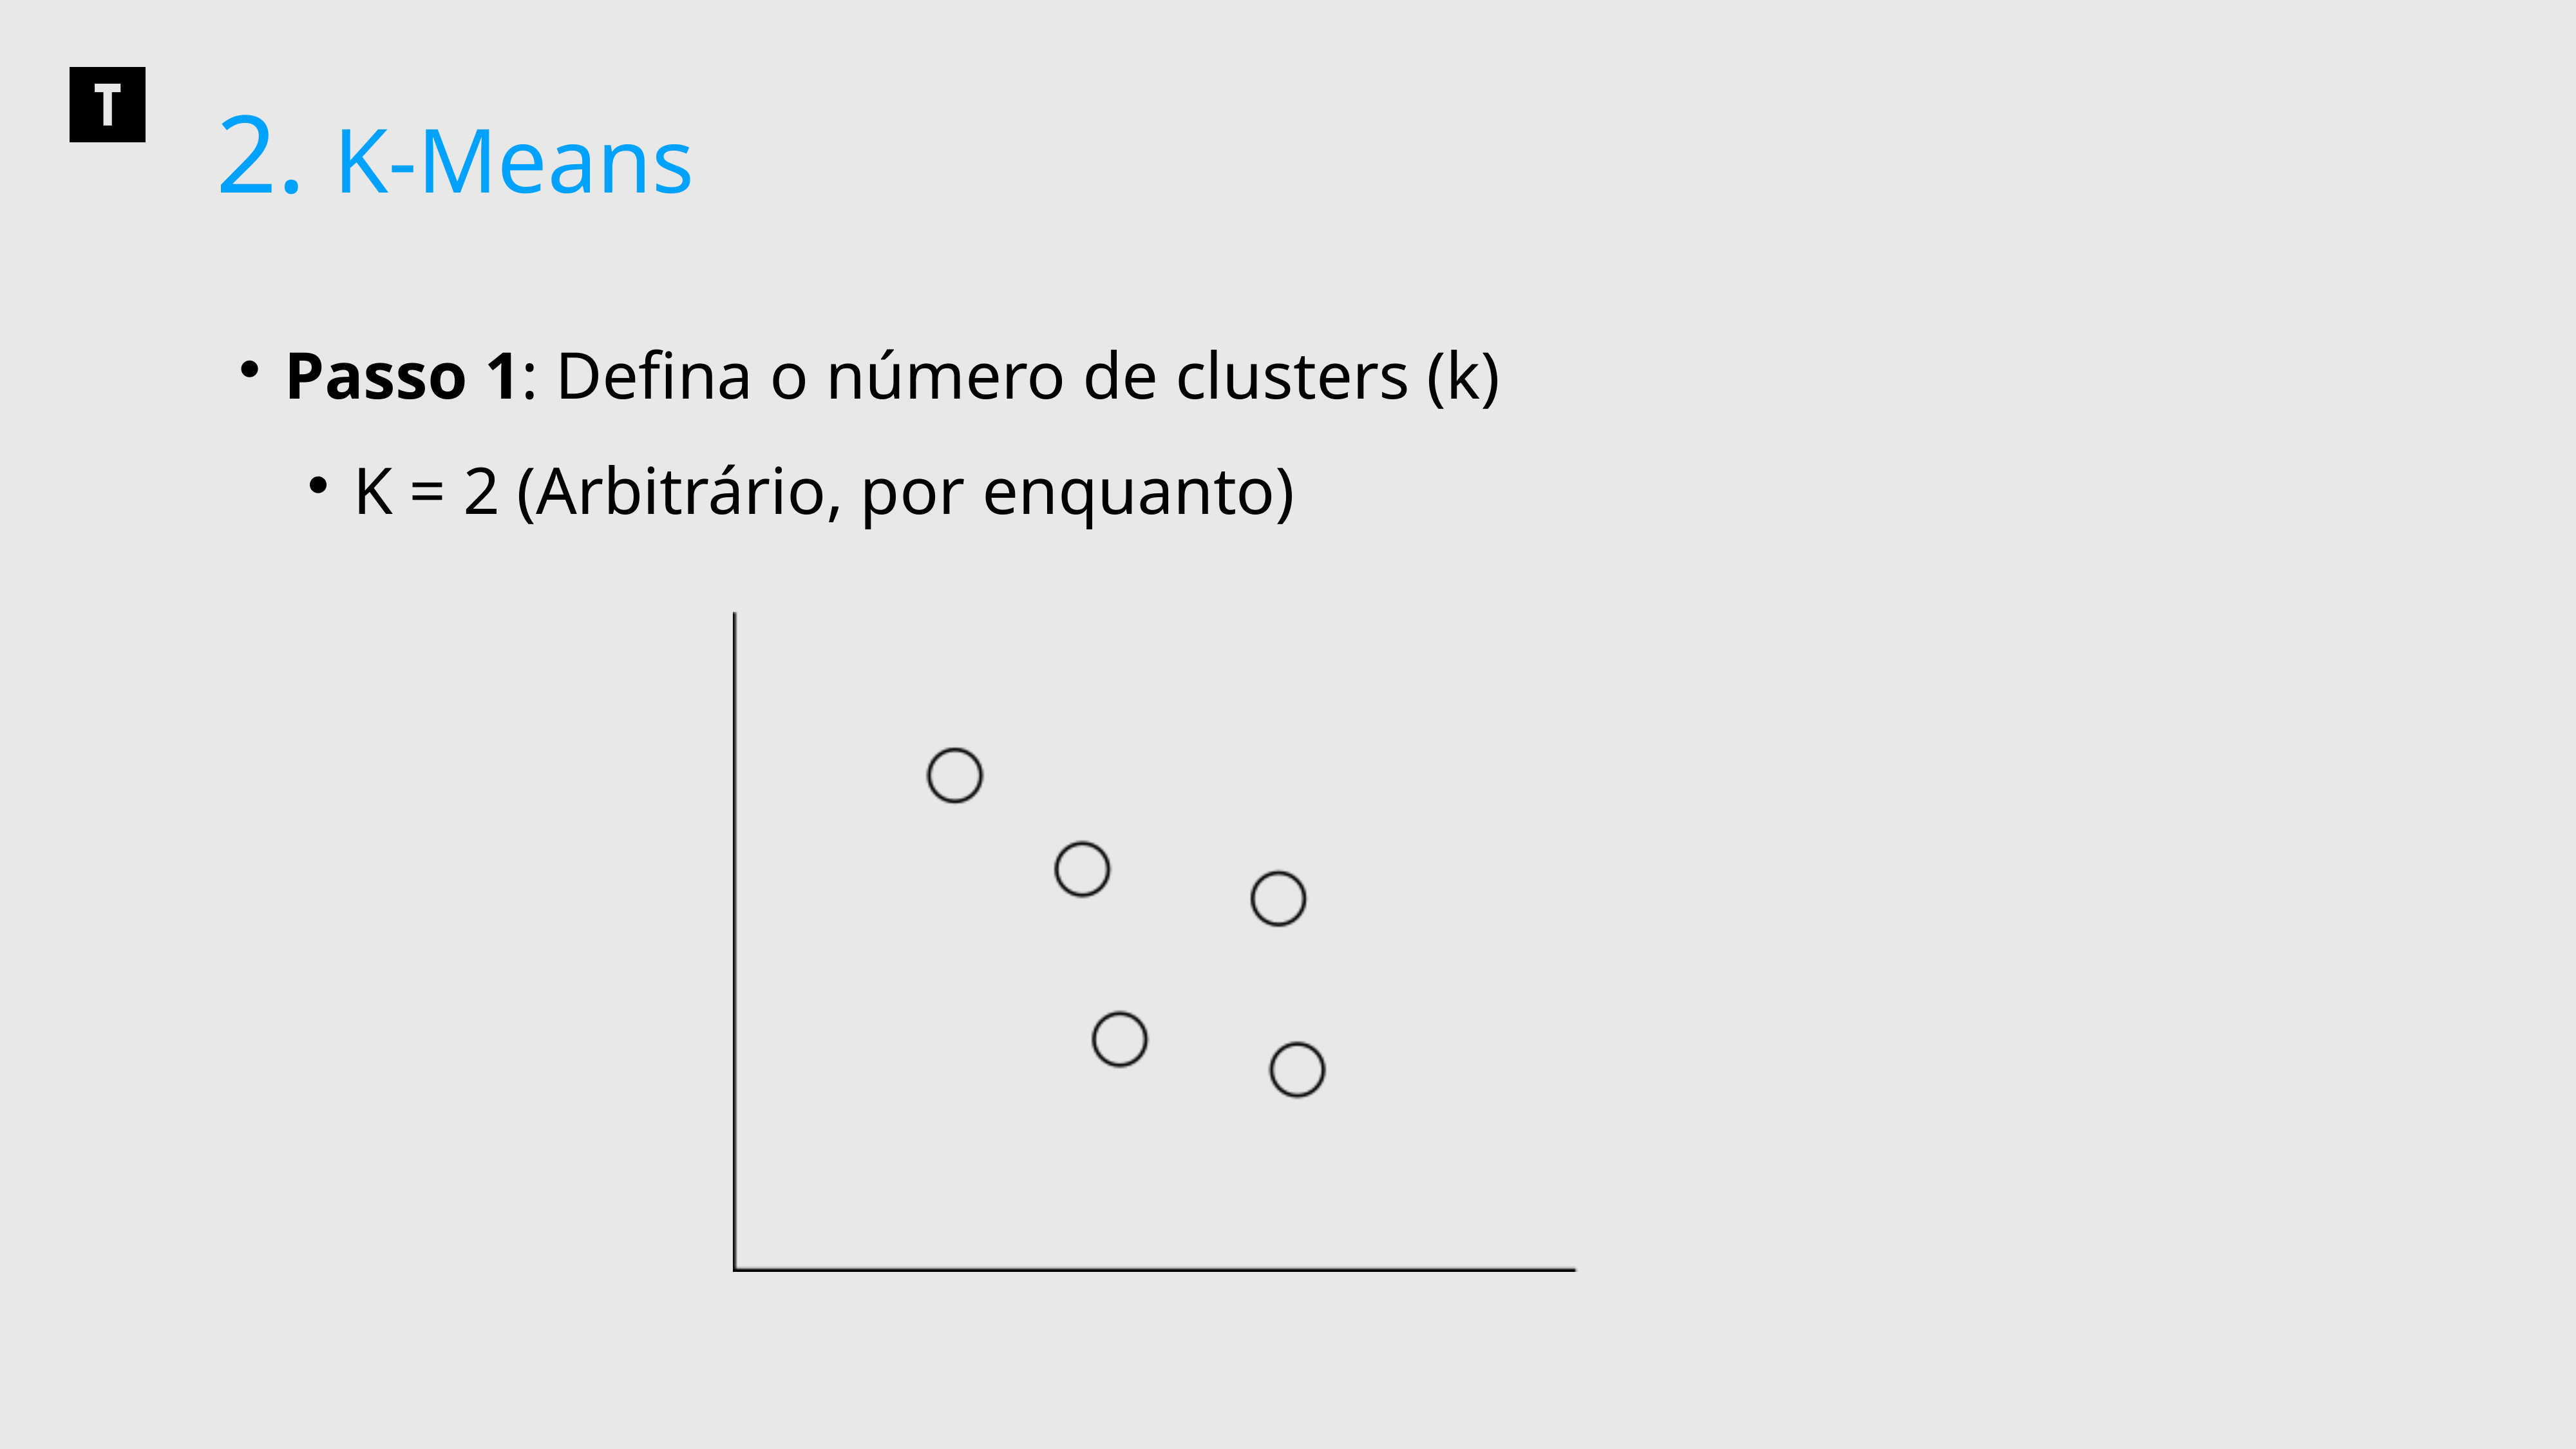

2. K-Means
 Passo 1: Defina o número de clusters (k)
 K = 2 (Arbitrário, por enquanto)